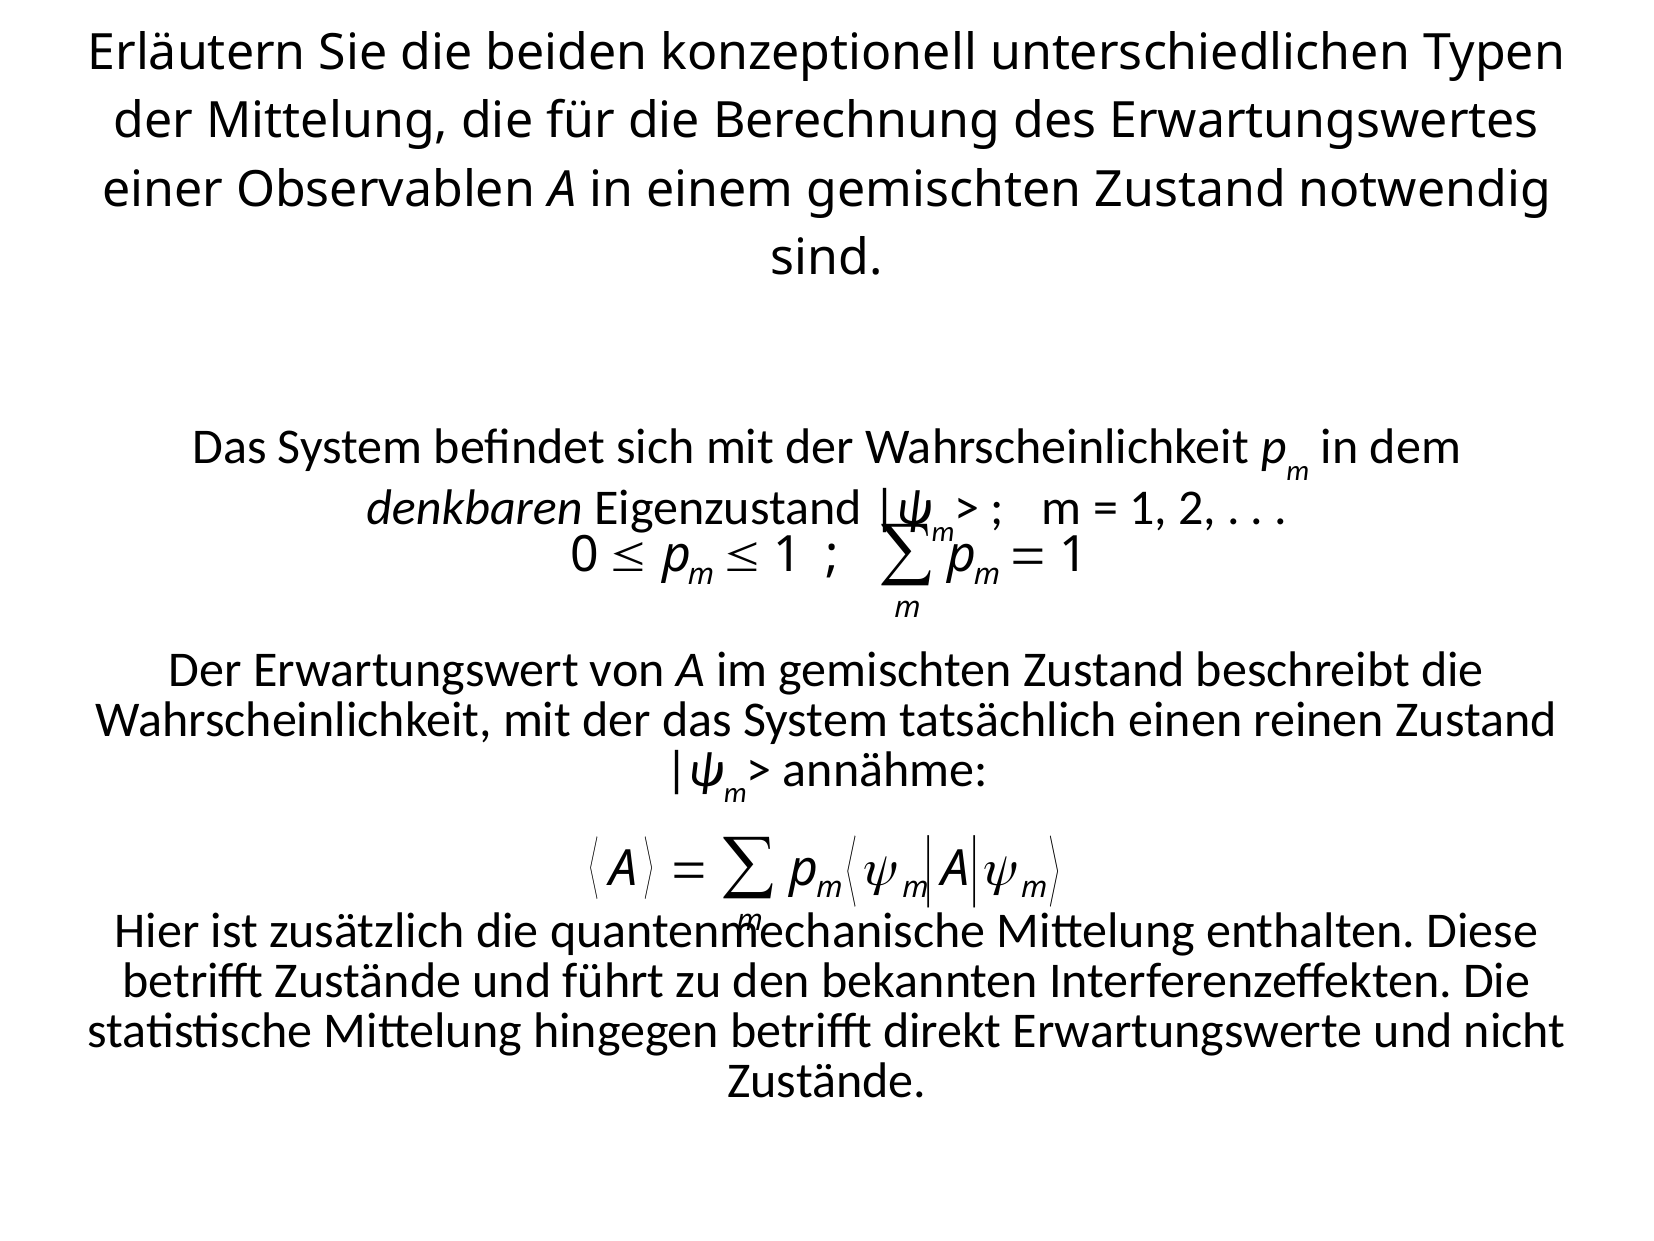

# Erläutern Sie die beiden konzeptionell unterschiedlichen Typen der Mittelung, die für die Berechnung des Erwartungswertes einer Observablen A in einem gemischten Zustand notwendig sind.
Das System befindet sich mit der Wahrscheinlichkeit pm in dem denkbaren Eigenzustand |ψm> ; 	 m = 1, 2, . . .
Der Erwartungswert von A im gemischten Zustand beschreibt die Wahrscheinlichkeit, mit der das System tatsächlich einen reinen Zustand |ψm> annähme:
Hier ist zusätzlich die quantenmechanische Mittelung enthalten. Diese betrifft Zustände und führt zu den bekannten Interferenzeffekten. Die statistische Mittelung hingegen betrifft direkt Erwartungswerte und nicht Zustände.